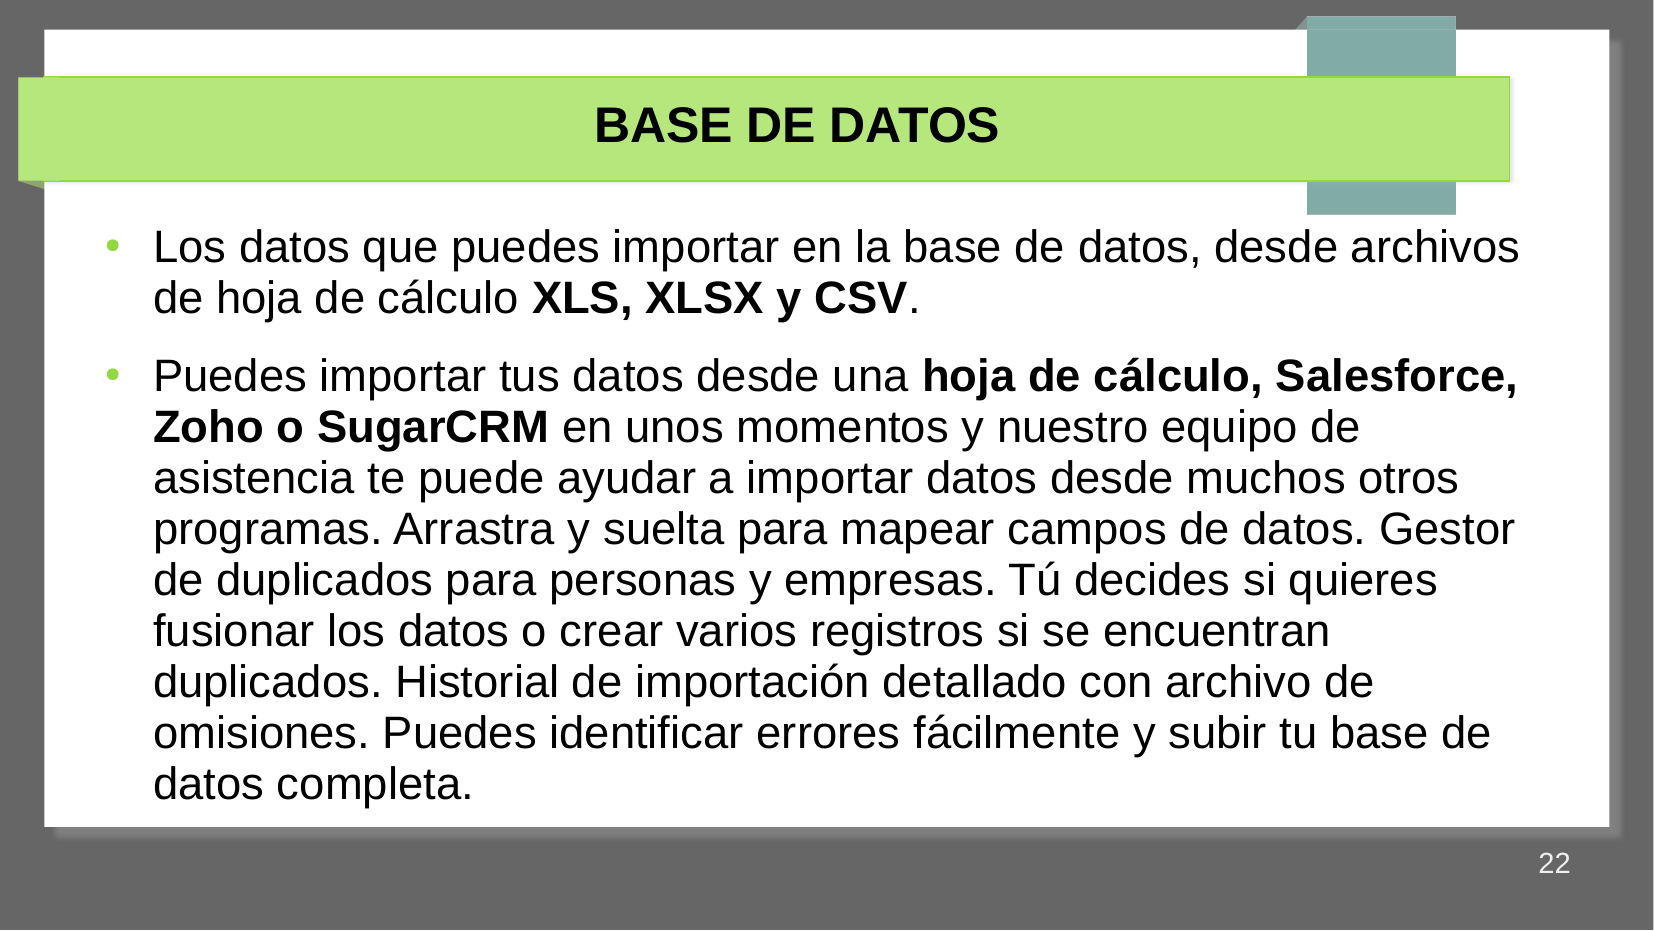

# BASE DE DATOS
Los datos que puedes importar en la base de datos, desde archivos de hoja de cálculo XLS, XLSX y CSV.
Puedes importar tus datos desde una hoja de cálculo, Salesforce, Zoho o SugarCRM en unos momentos y nuestro equipo de asistencia te puede ayudar a importar datos desde muchos otros programas. Arrastra y suelta para mapear campos de datos. Gestor de duplicados para personas y empresas. Tú decides si quieres fusionar los datos o crear varios registros si se encuentran duplicados. Historial de importación detallado con archivo de omisiones. Puedes identificar errores fácilmente y subir tu base de datos completa.
22